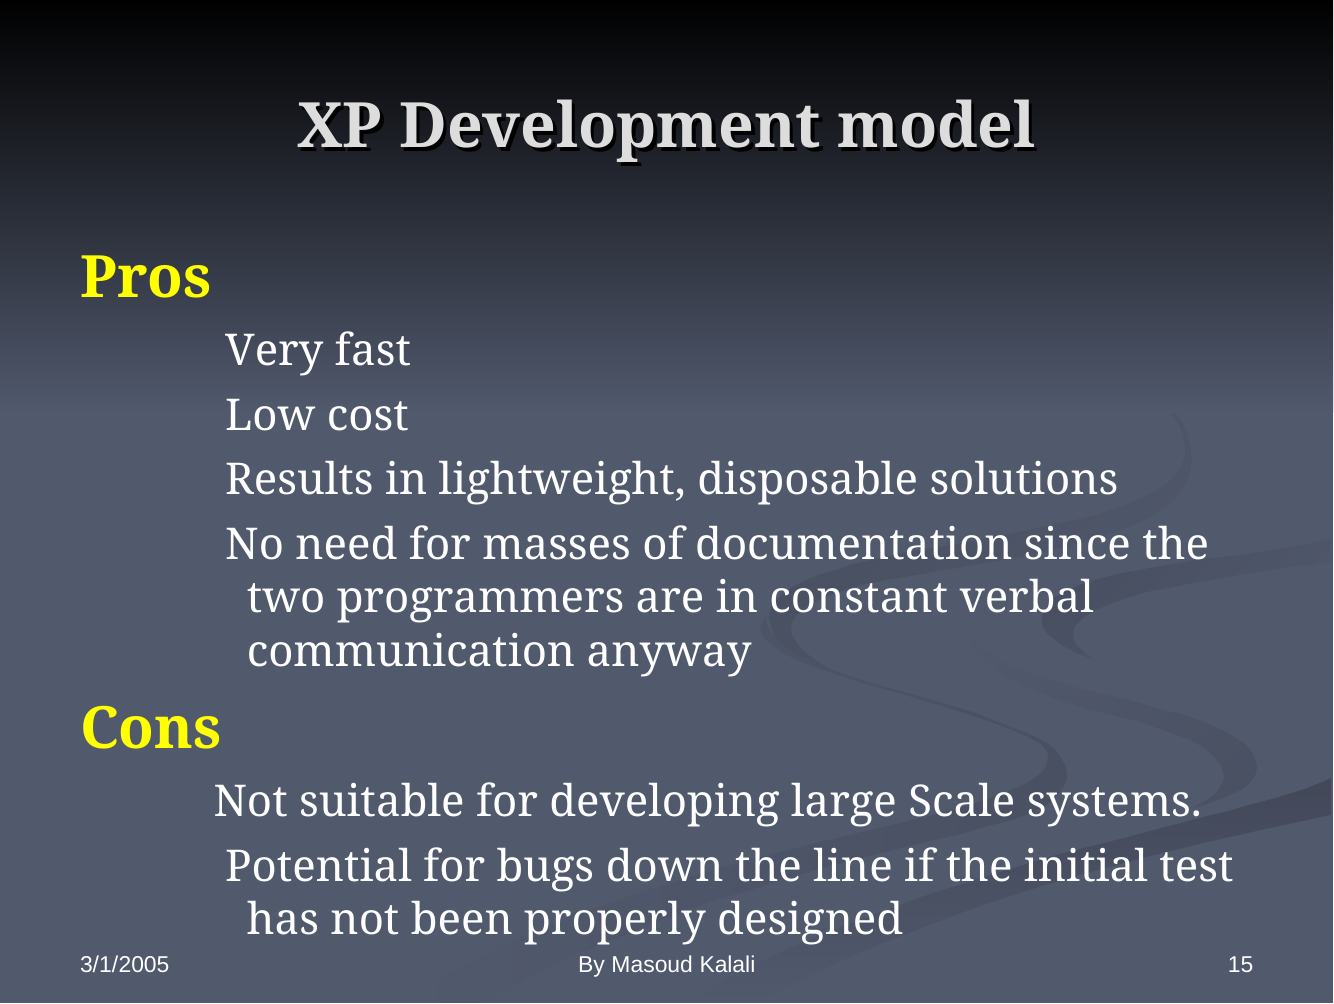

# XP Development model
Pros
 Very fast
 Low cost
 Results in lightweight, disposable solutions
 No need for masses of documentation since the two programmers are in constant verbal communication anyway
Cons
Not suitable for developing large Scale systems.
 Potential for bugs down the line if the initial test has not been properly designed
By Masoud Kalali
15
3/1/2005